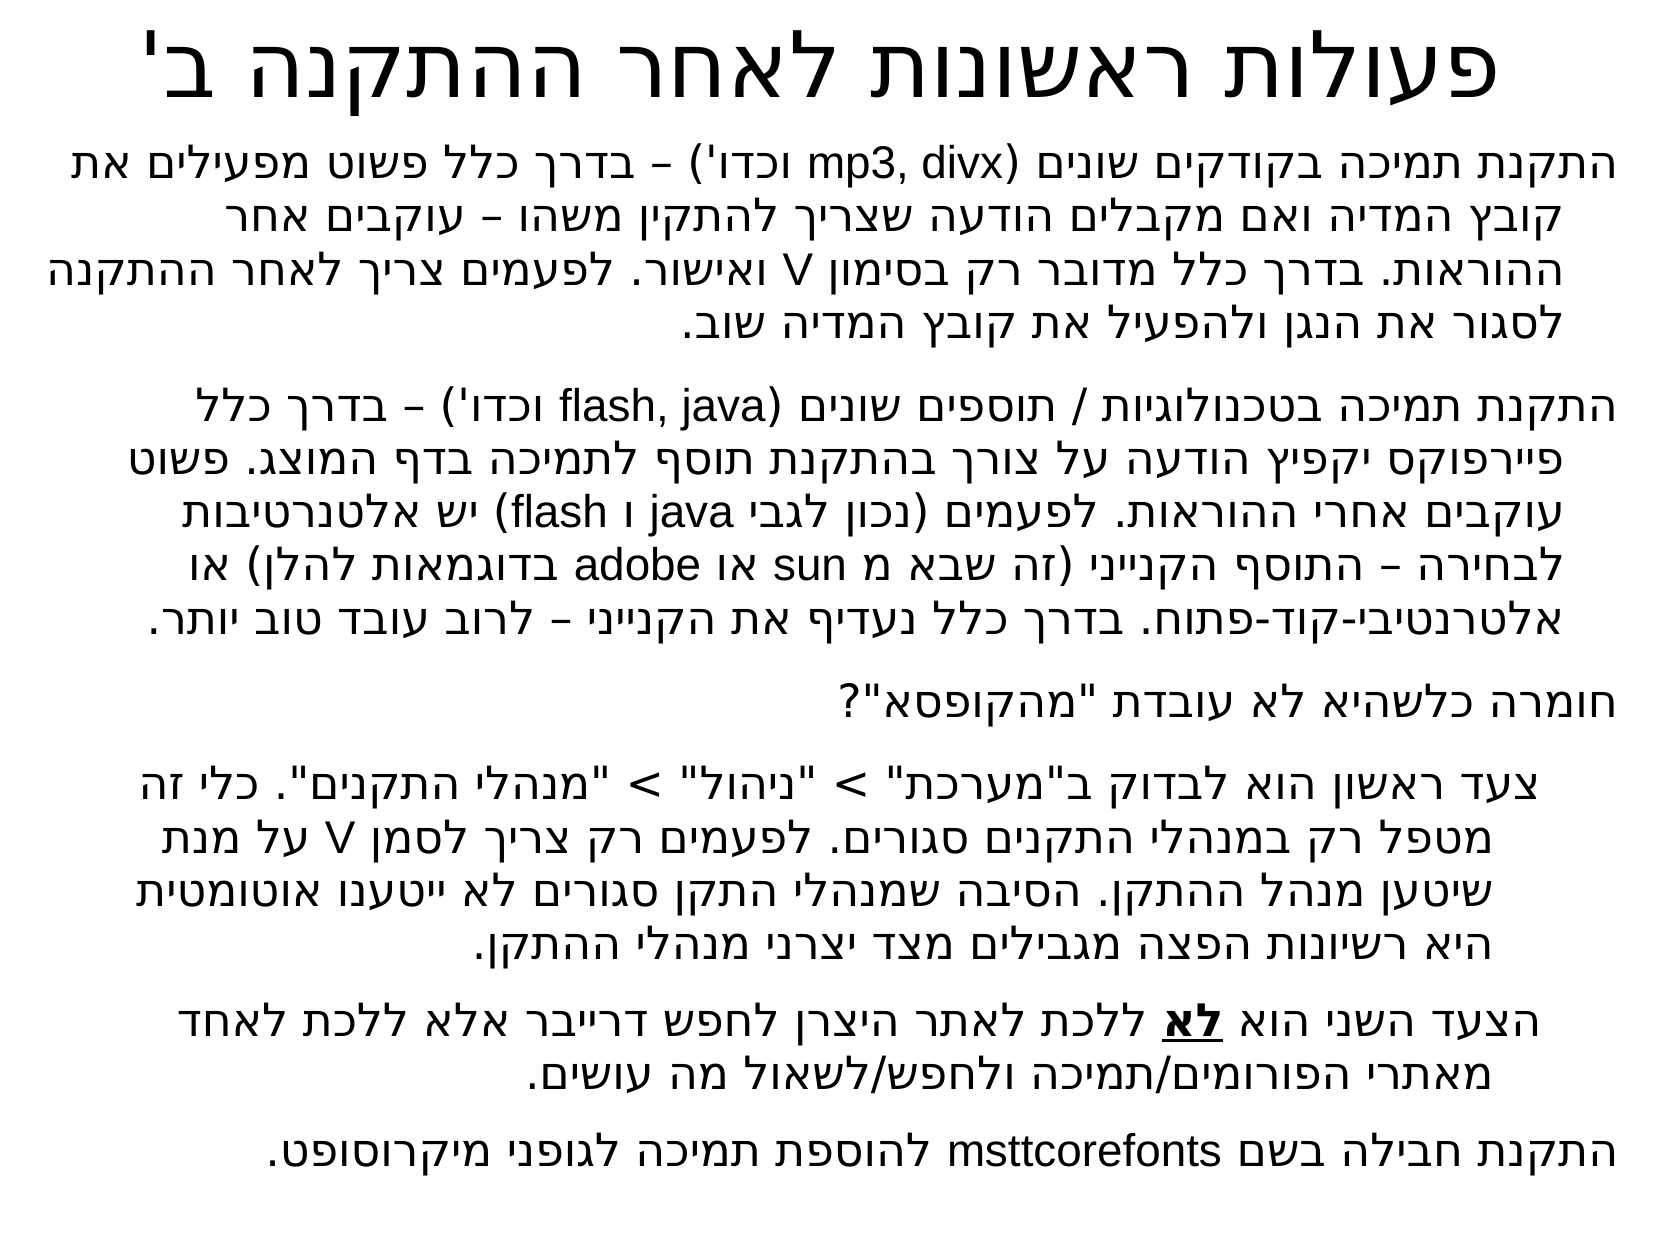

# פעולות ראשונות לאחר ההתקנה ב'
התקנת תמיכה בקודקים שונים (mp3, divx וכדו') – בדרך כלל פשוט מפעילים את קובץ המדיה ואם מקבלים הודעה שצריך להתקין משהו – עוקבים אחר ההוראות. בדרך כלל מדובר רק בסימון V ואישור. לפעמים צריך לאחר ההתקנה לסגור את הנגן ולהפעיל את קובץ המדיה שוב.
התקנת תמיכה בטכנולוגיות / תוספים שונים (flash, java וכדו') – בדרך כלל פיירפוקס יקפיץ הודעה על צורך בהתקנת תוסף לתמיכה בדף המוצג. פשוט עוקבים אחרי ההוראות. לפעמים (נכון לגבי java ו flash) יש אלטנרטיבות לבחירה – התוסף הקנייני (זה שבא מ sun או adobe בדוגמאות להלן) או אלטרנטיבי-קוד-פתוח. בדרך כלל נעדיף את הקנייני – לרוב עובד טוב יותר.
חומרה כלשהיא לא עובדת "מהקופסא"?
צעד ראשון הוא לבדוק ב"מערכת" > "ניהול" > "מנהלי התקנים". כלי זה מטפל רק במנהלי התקנים סגורים. לפעמים רק צריך לסמן V על מנת שיטען מנהל ההתקן. הסיבה שמנהלי התקן סגורים לא ייטענו אוטומטית היא רשיונות הפצה מגבילים מצד יצרני מנהלי ההתקן.
הצעד השני הוא לא ללכת לאתר היצרן לחפש דרייבר אלא ללכת לאחד מאתרי הפורומים/תמיכה ולחפש/לשאול מה עושים.
התקנת חבילה בשם msttcorefonts להוספת תמיכה לגופני מיקרוסופט.